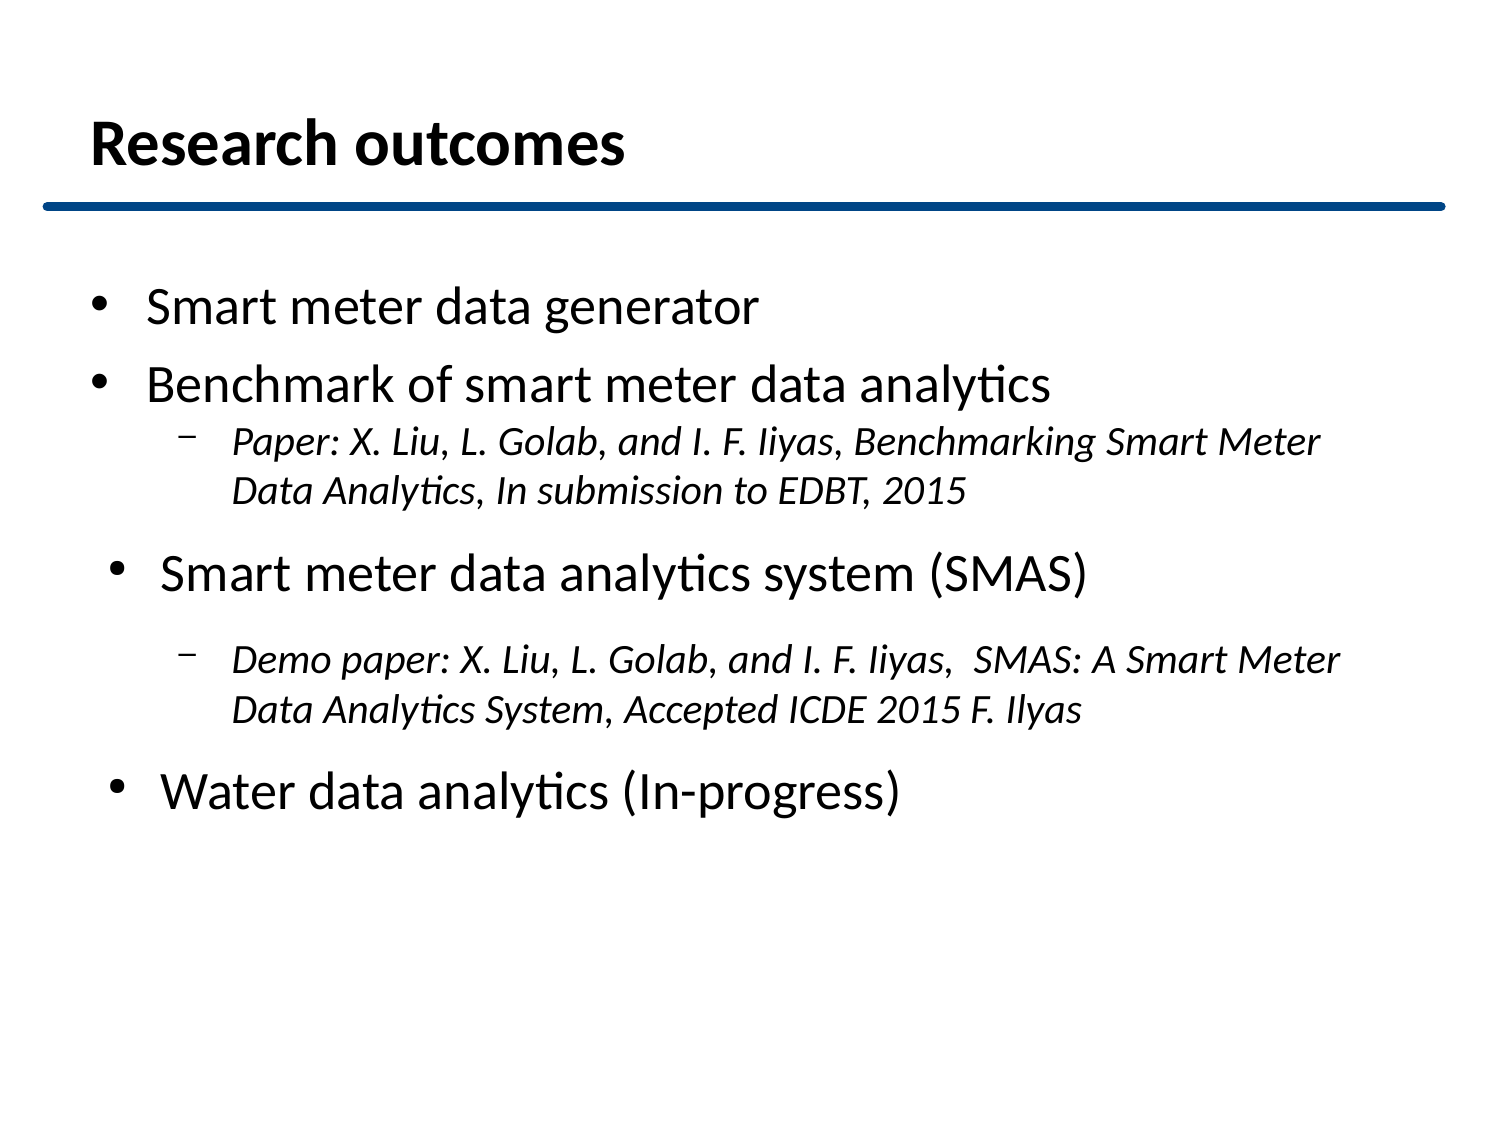

# Research outcomes
Smart meter data generator
Benchmark of smart meter data analytics
Paper: X. Liu, L. Golab, and I. F. Iiyas, Benchmarking Smart Meter Data Analytics, In submission to EDBT, 2015
Smart meter data analytics system (SMAS)
Demo paper: X. Liu, L. Golab, and I. F. Iiyas, SMAS: A Smart Meter Data Analytics System, Accepted ICDE 2015 F. Ilyas
Water data analytics (In-progress)